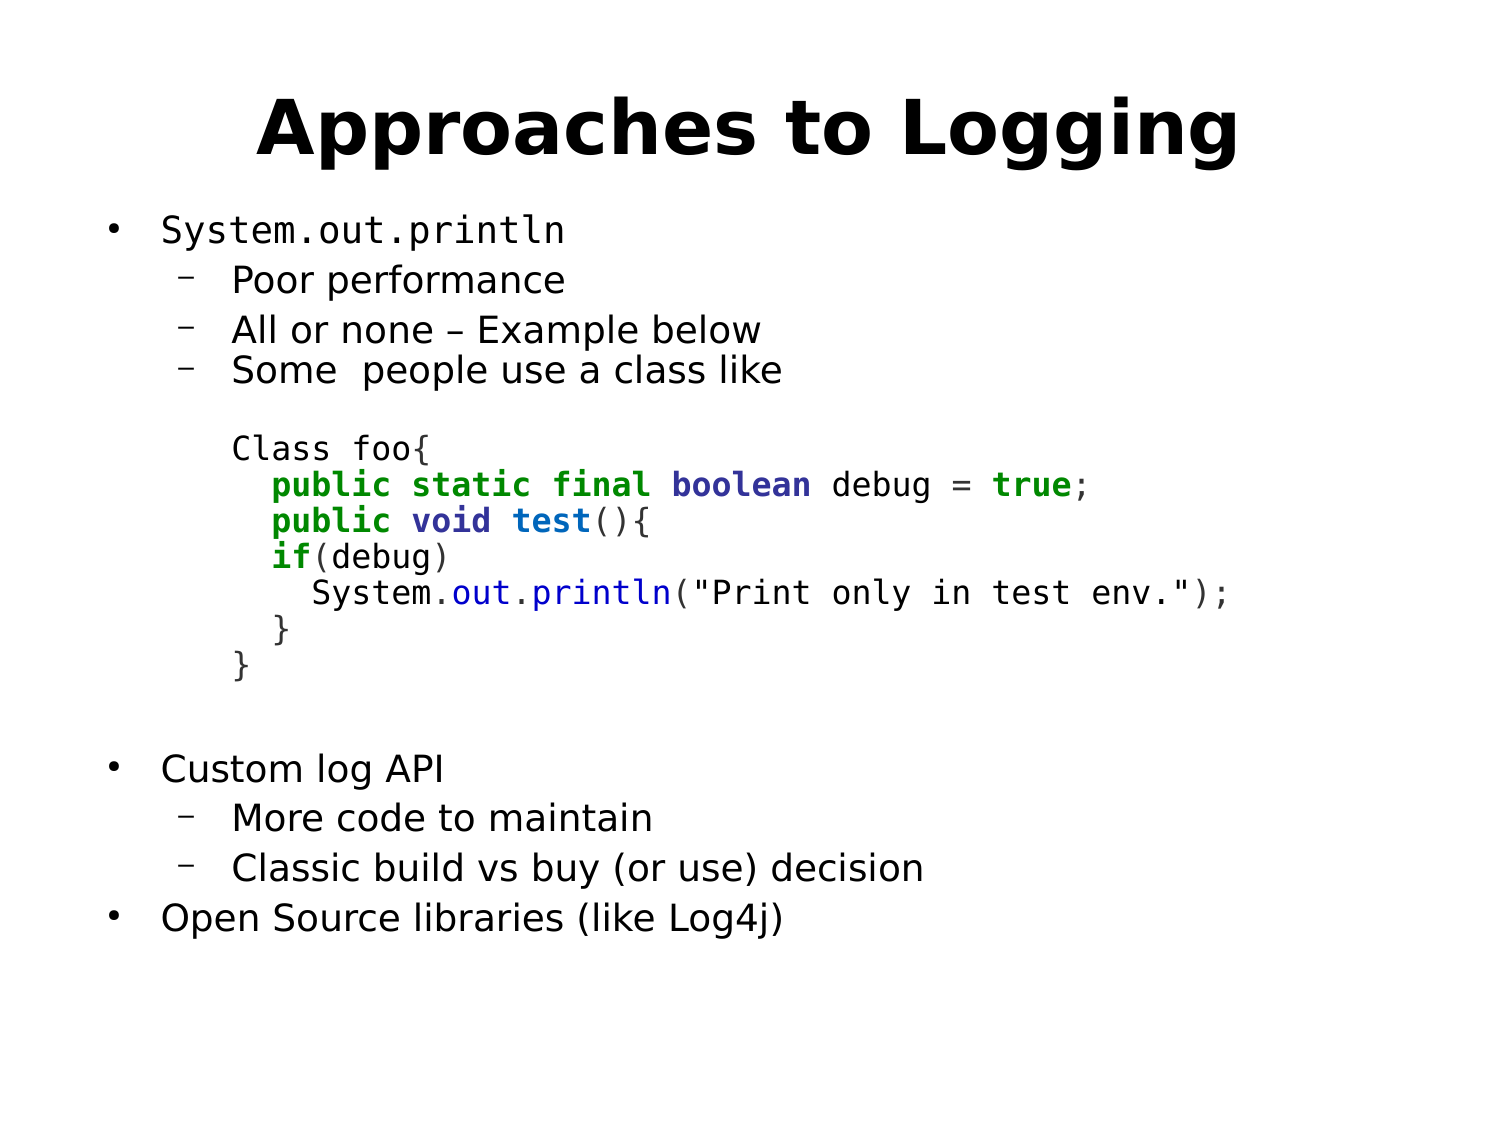

# Approaches to Logging
System.out.println
Poor performance
All or none – Example below
Some people use a class like
Class foo{
 public static final boolean debug = true;
 public void test(){
 if(debug)
 System.out.println("Print only in test env.");
 }
}
Custom log API
More code to maintain
Classic build vs buy (or use) decision
Open Source libraries (like Log4j)